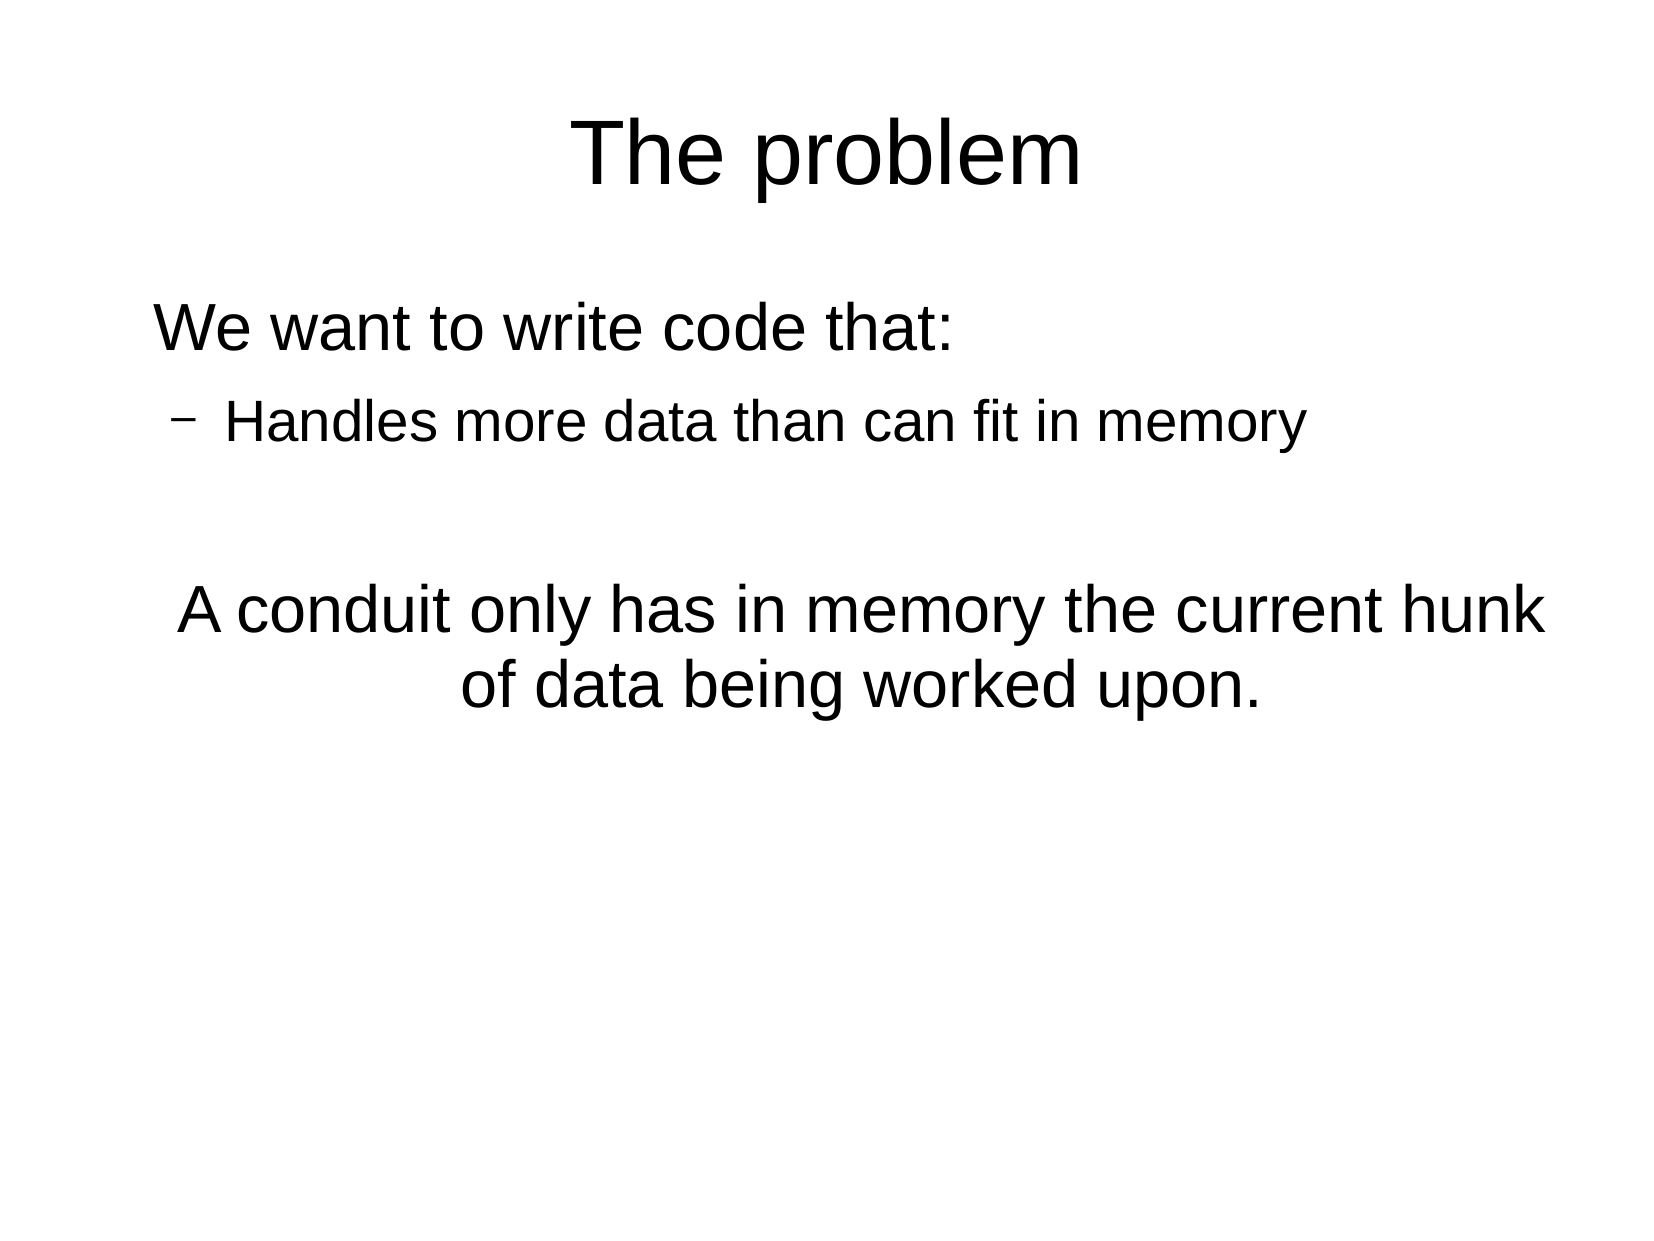

# The problem
We want to write code that:
Handles more data than can fit in memory
A conduit only has in memory the current hunk of data being worked upon.